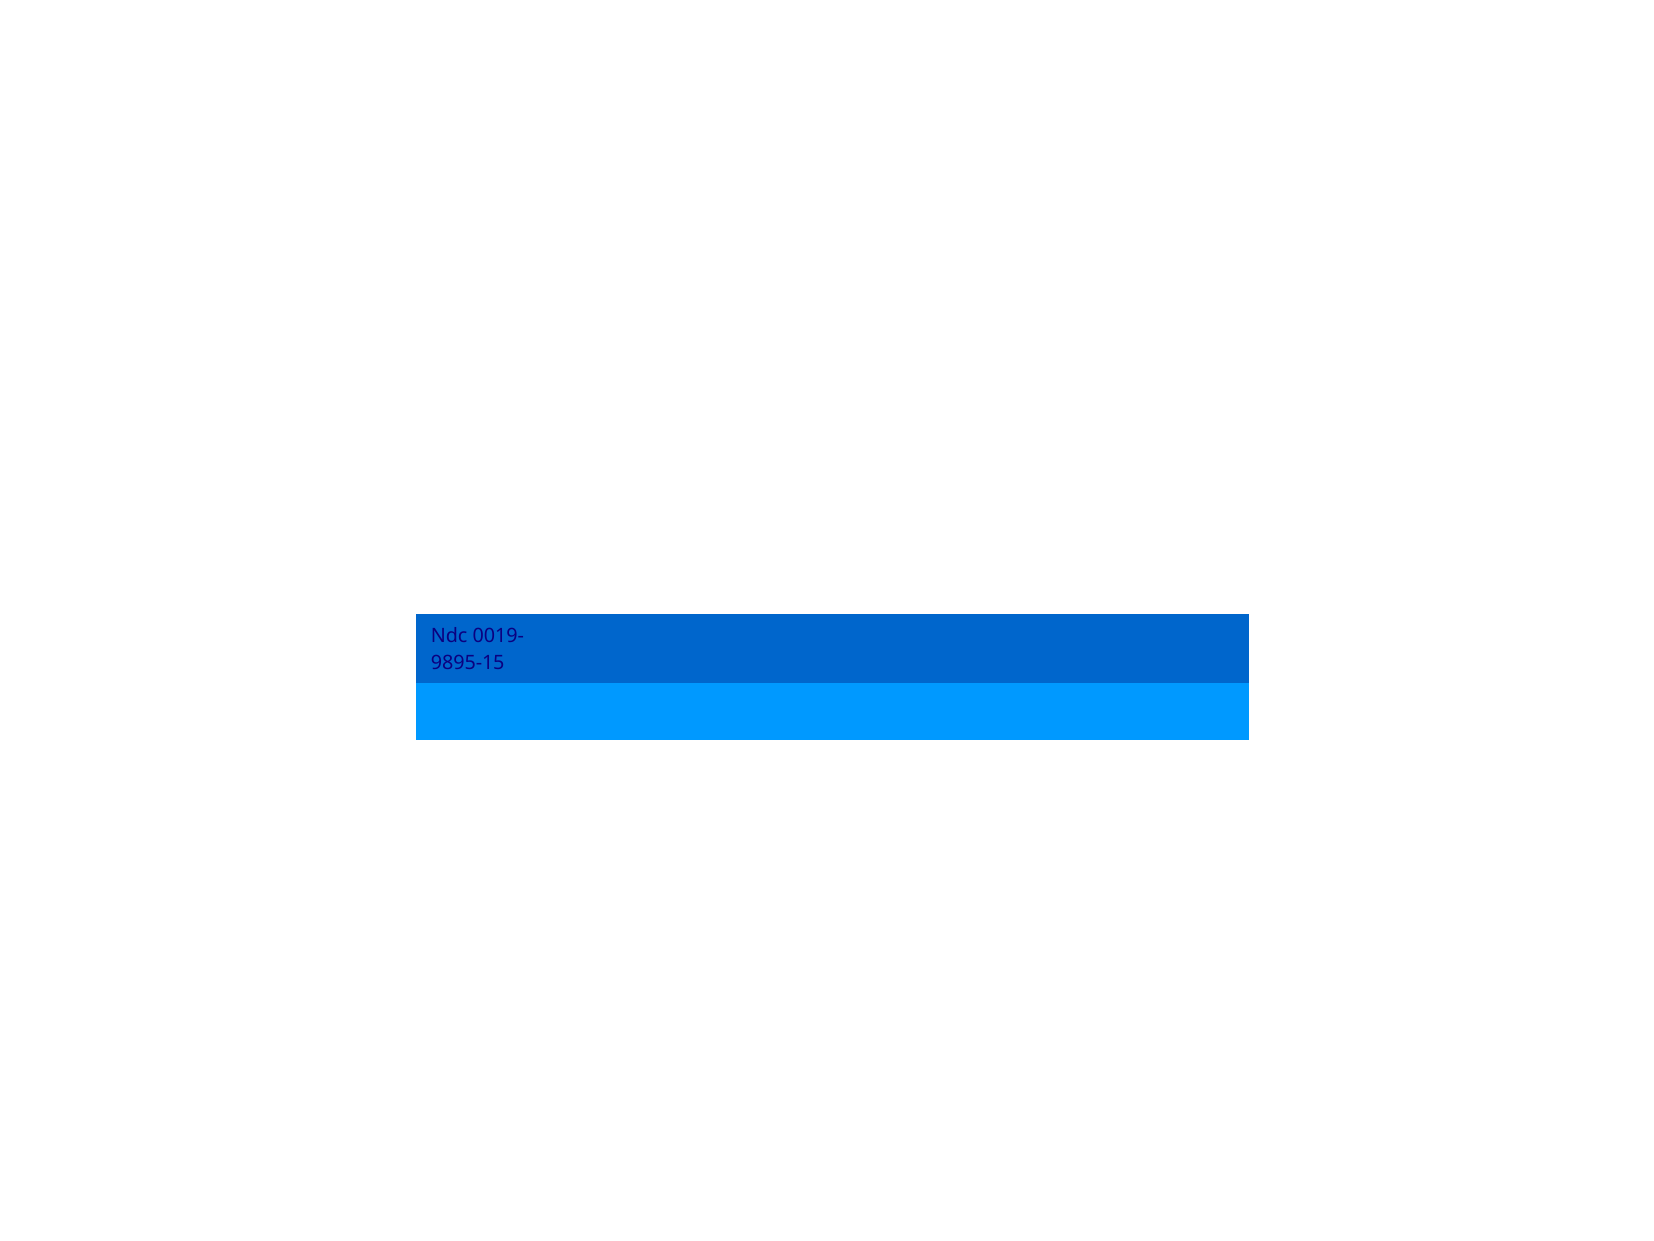

| Ndc 0019-9895-15 | | | | |
| --- | --- | --- | --- | --- |
| | | | | |